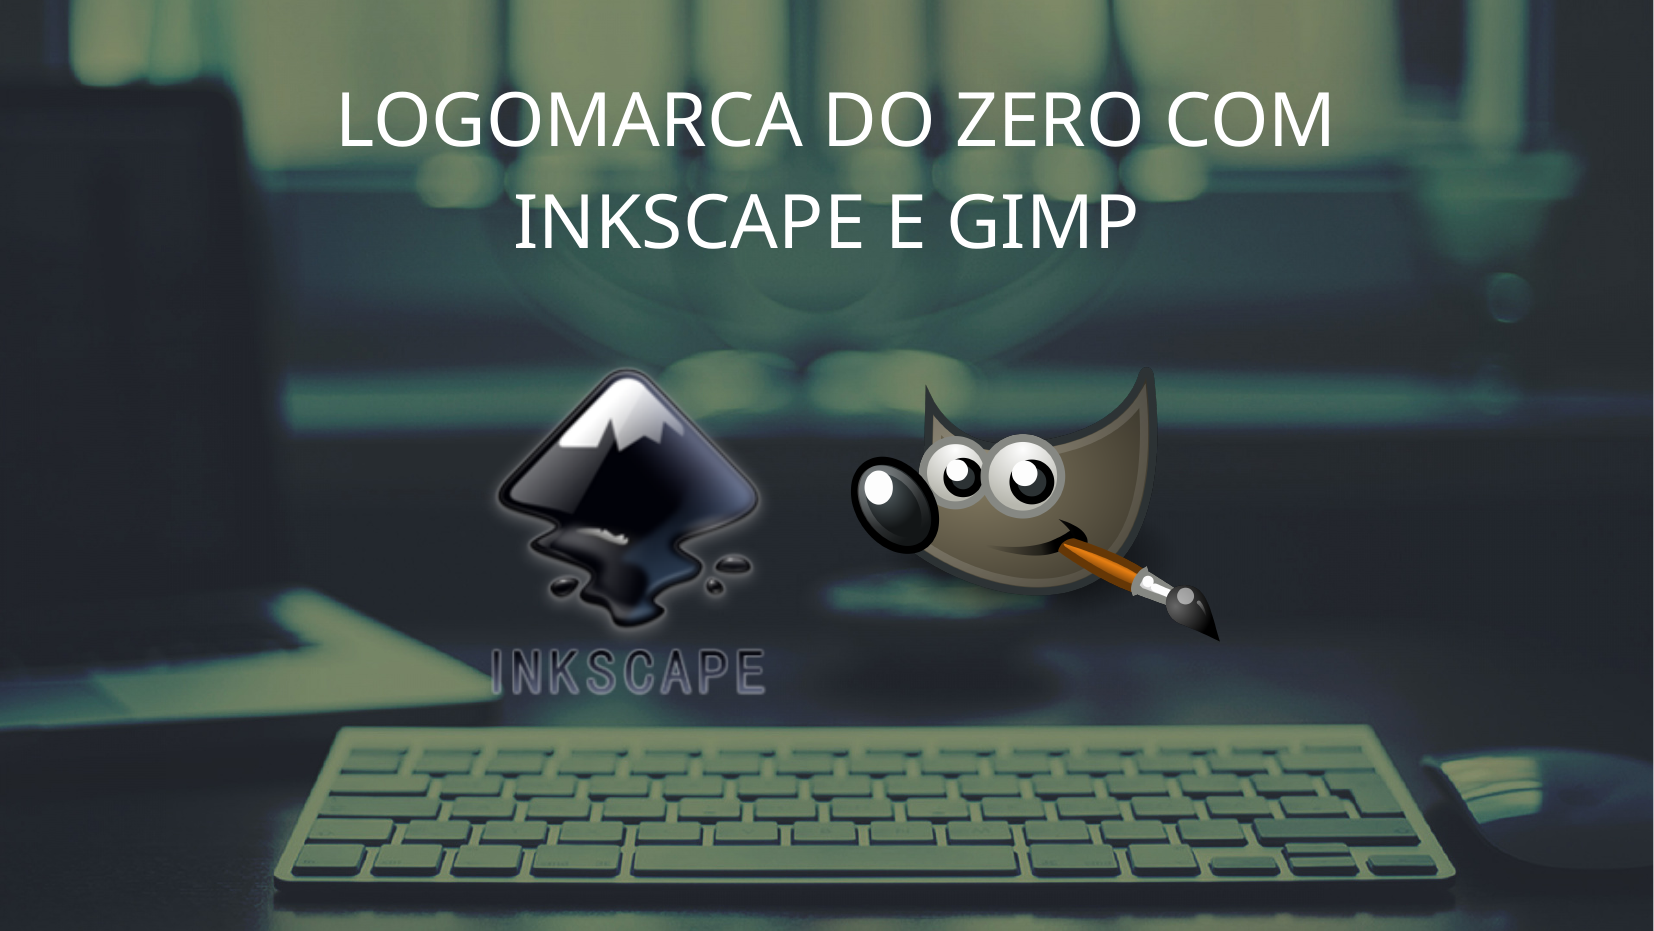

LOGOMARCA DO ZERO COM INKSCAPE E GIMP